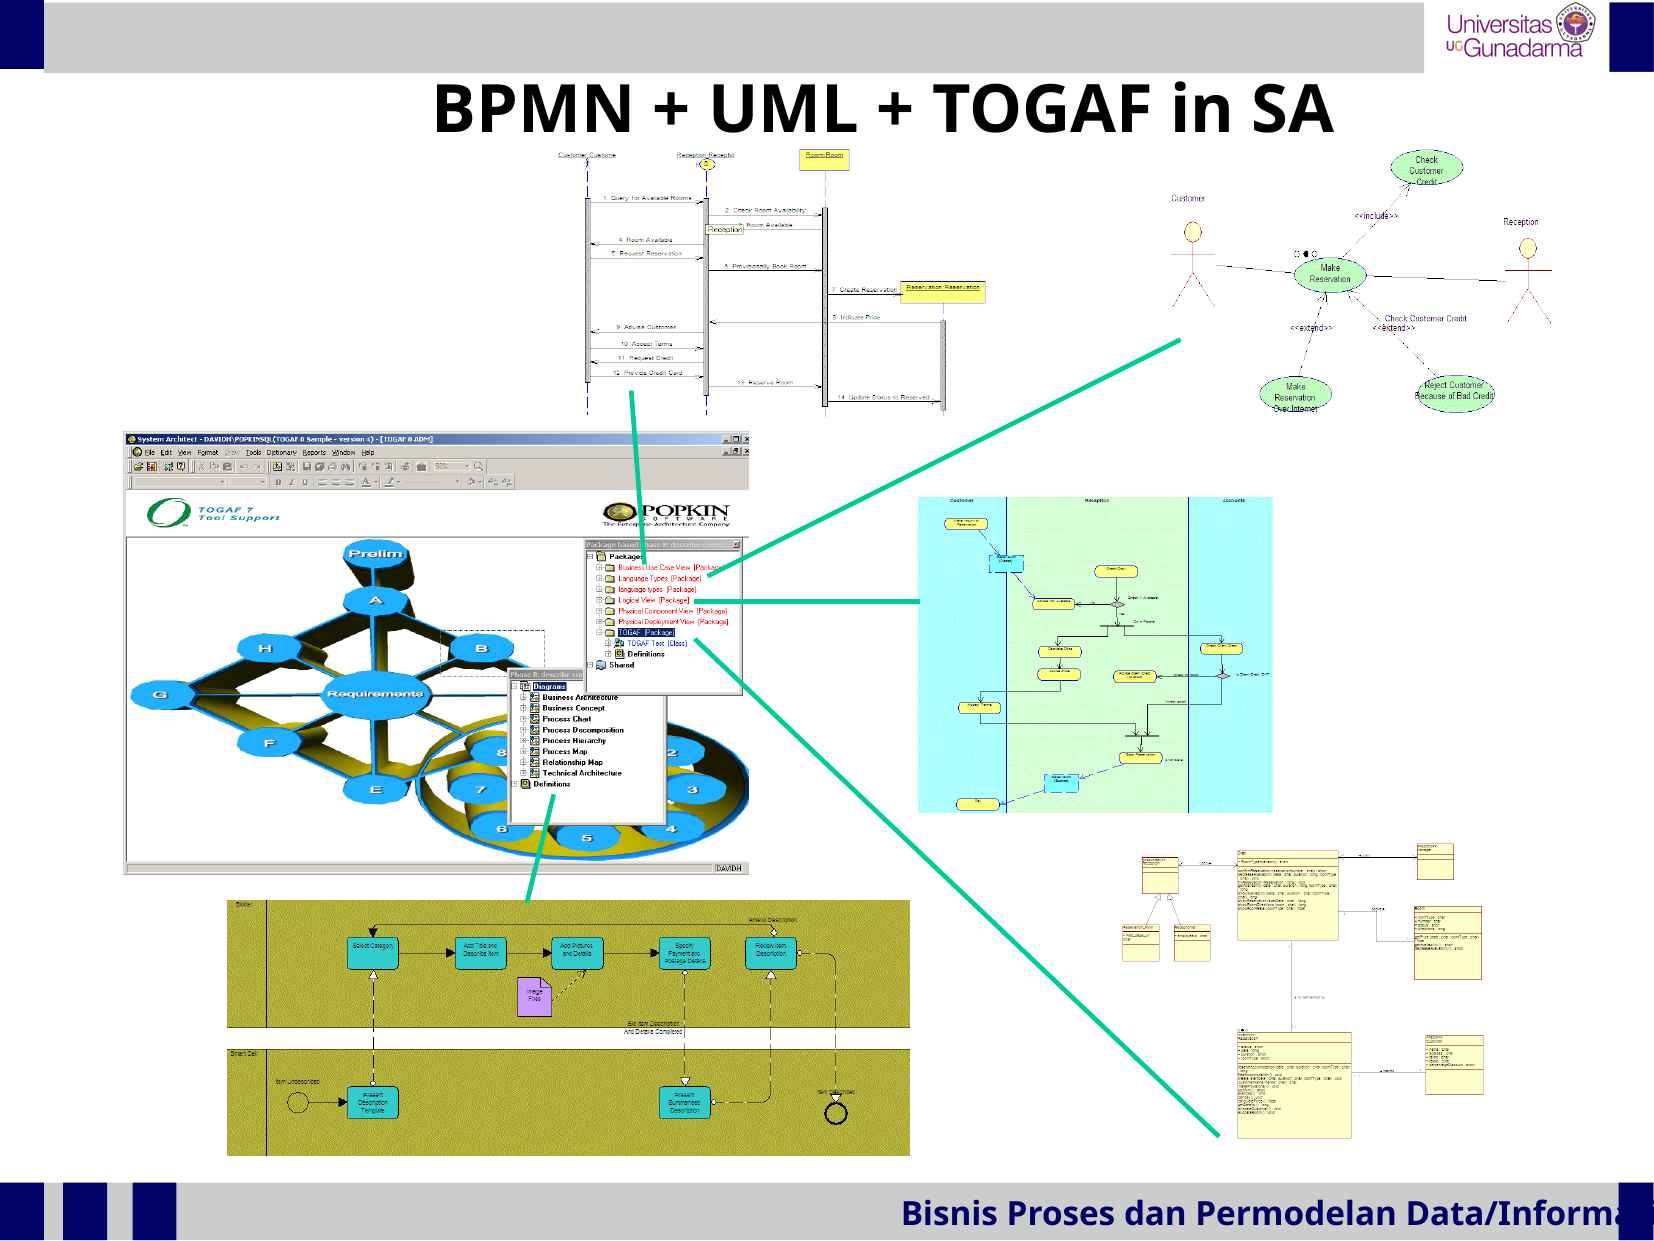

# BPMN + UML + TOGAF in SA